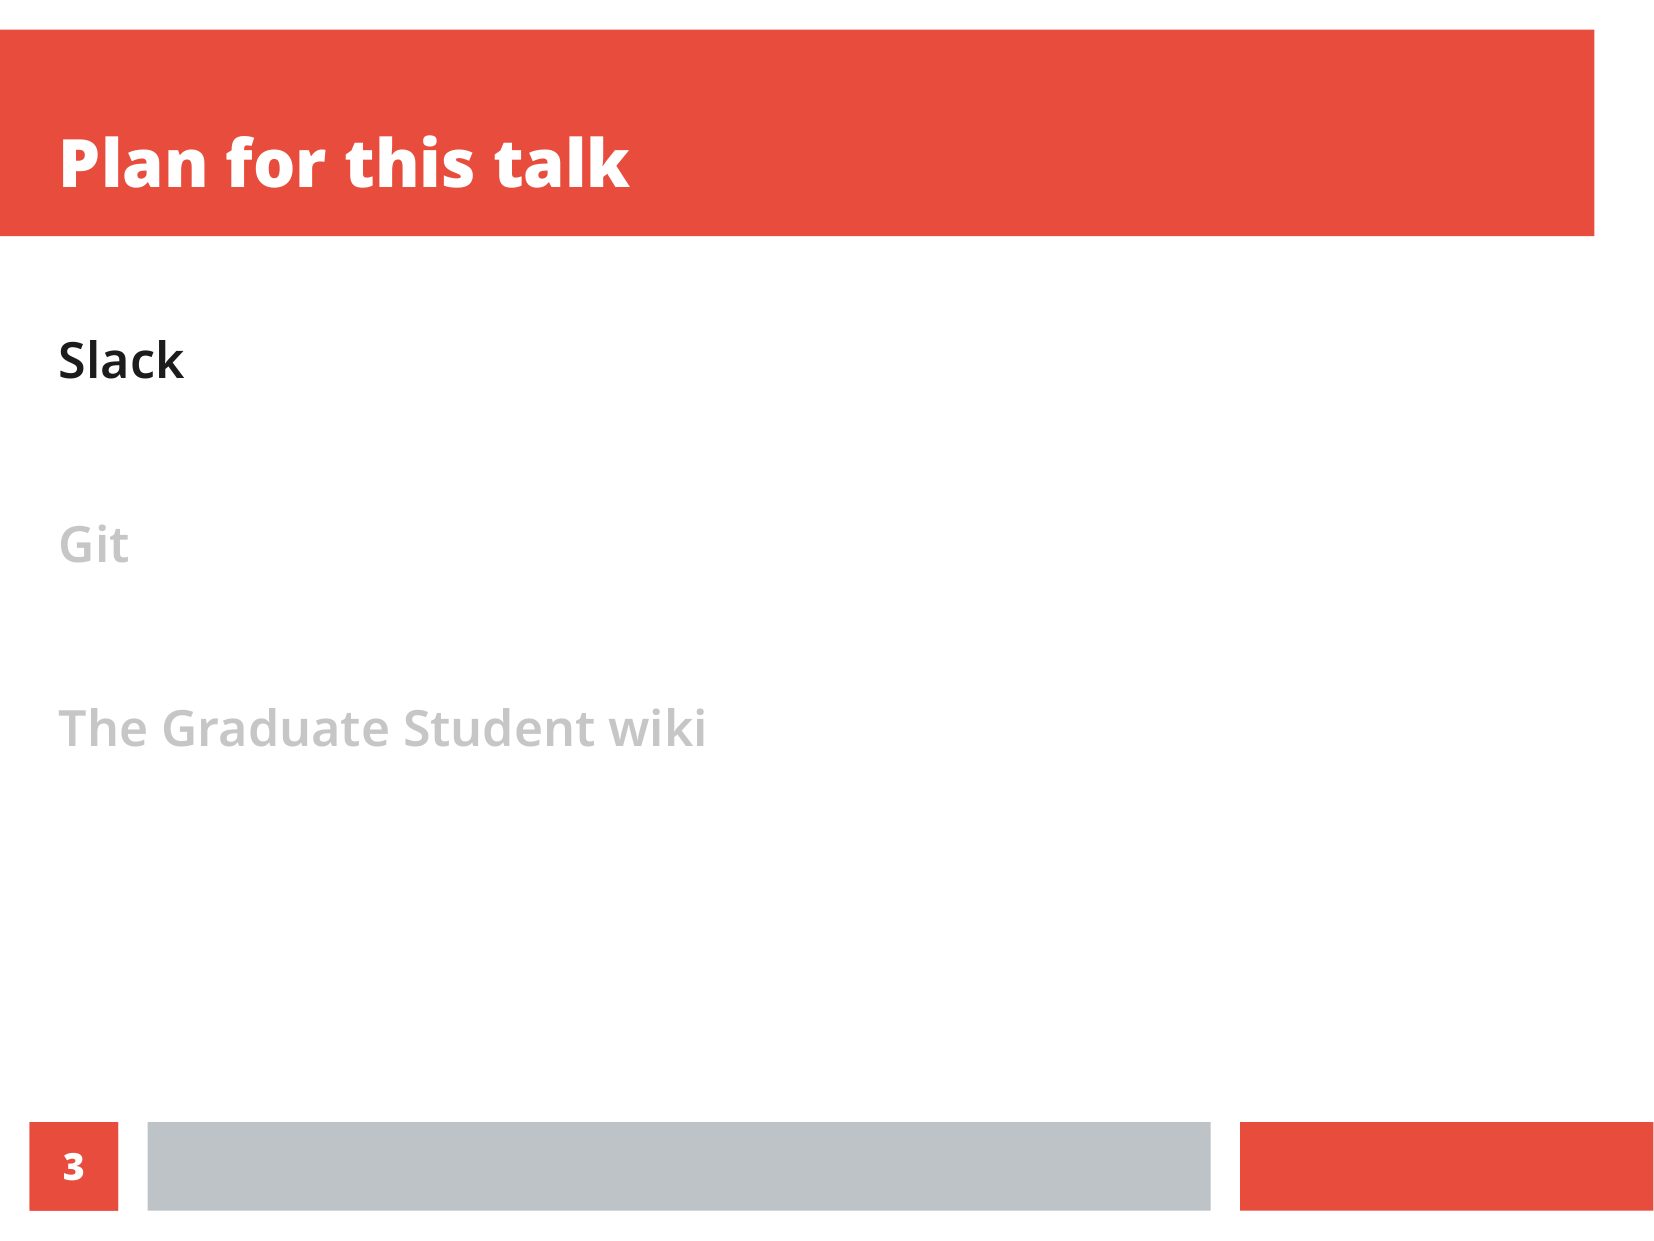

# Plan for this talk
Slack
Git
The Graduate Student wiki
3